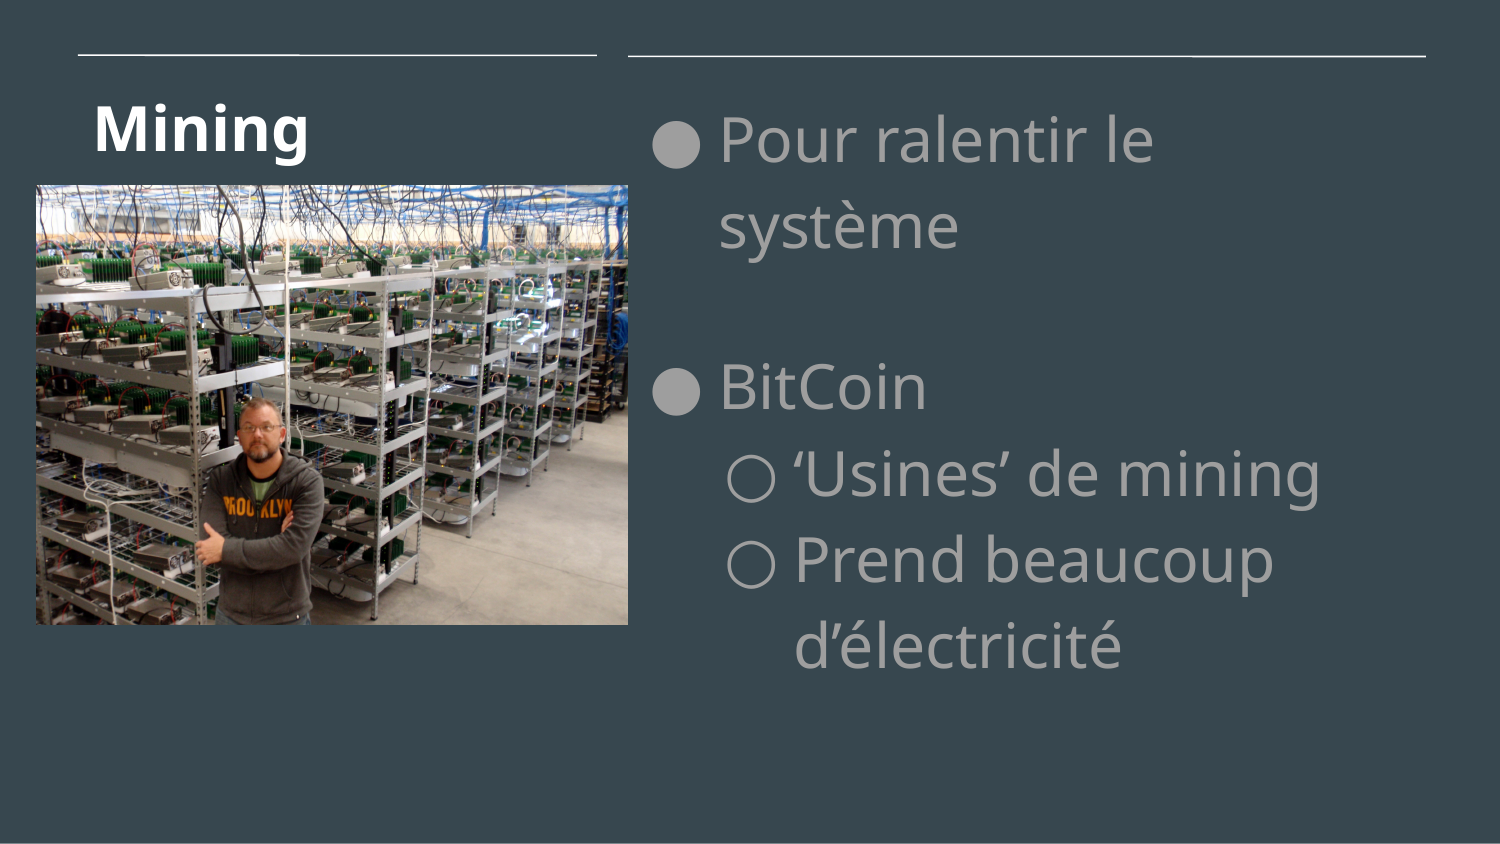

# Mining
Pour ralentir le système
BitCoin
‘Usines’ de mining
Prend beaucoup d’électricité